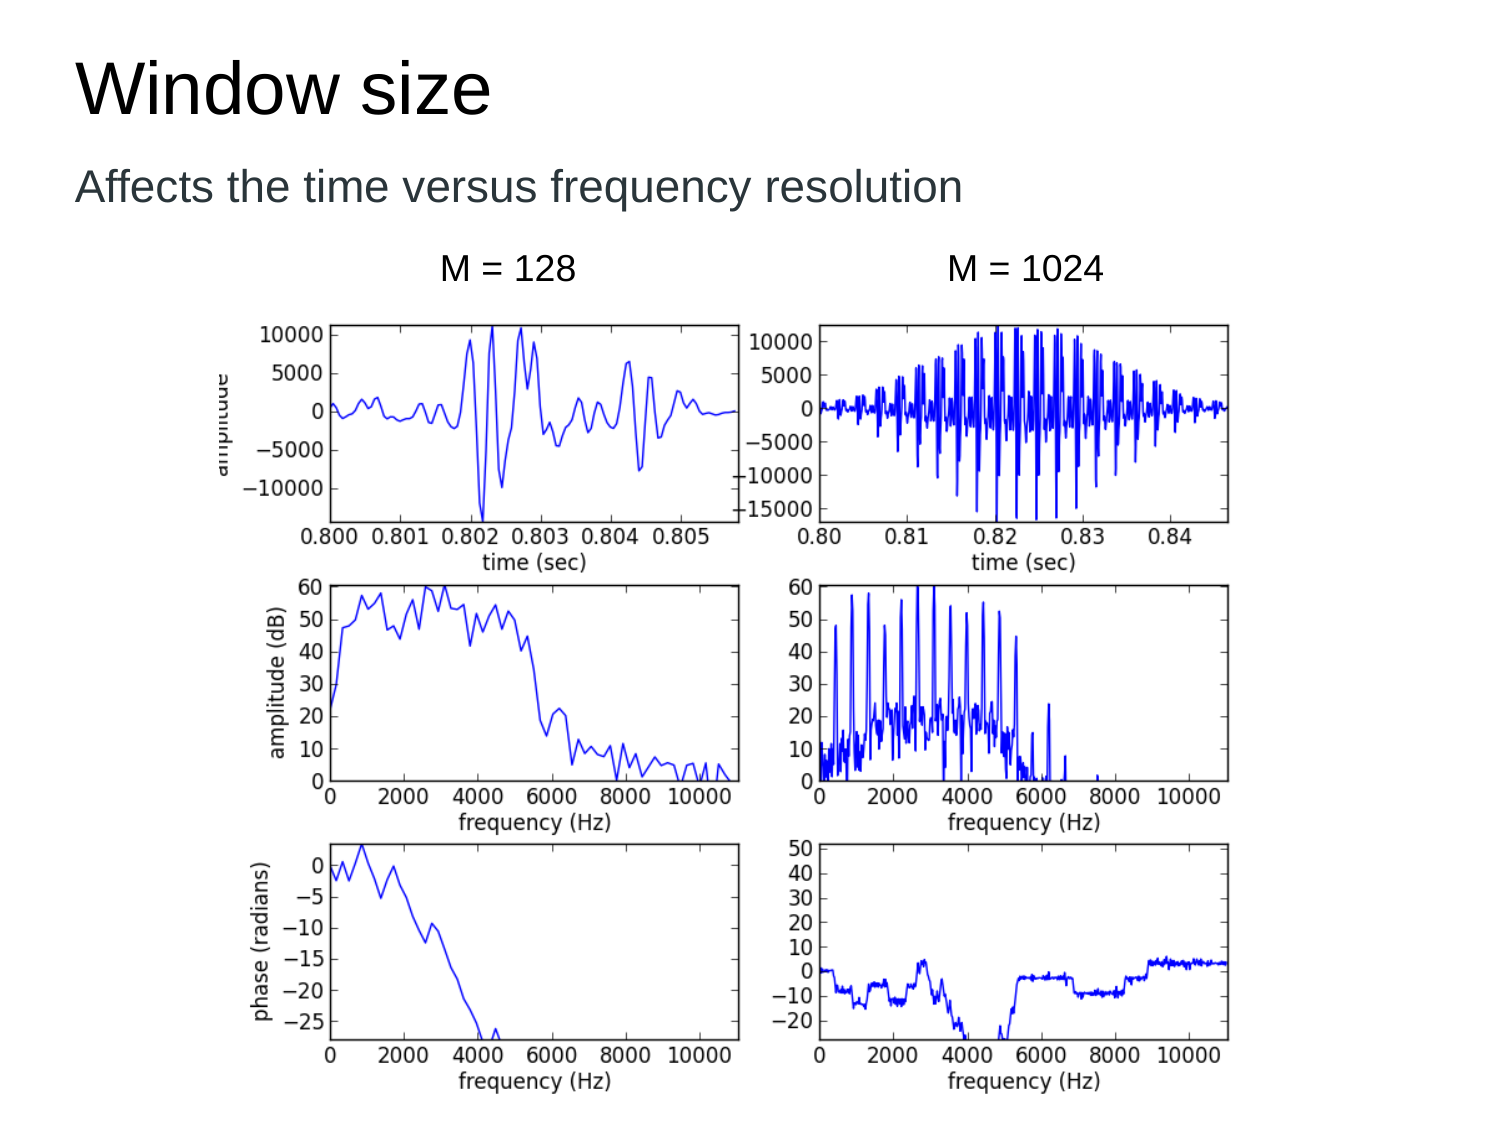

# Window size
Affects the time versus frequency resolution
M = 128
M = 1024